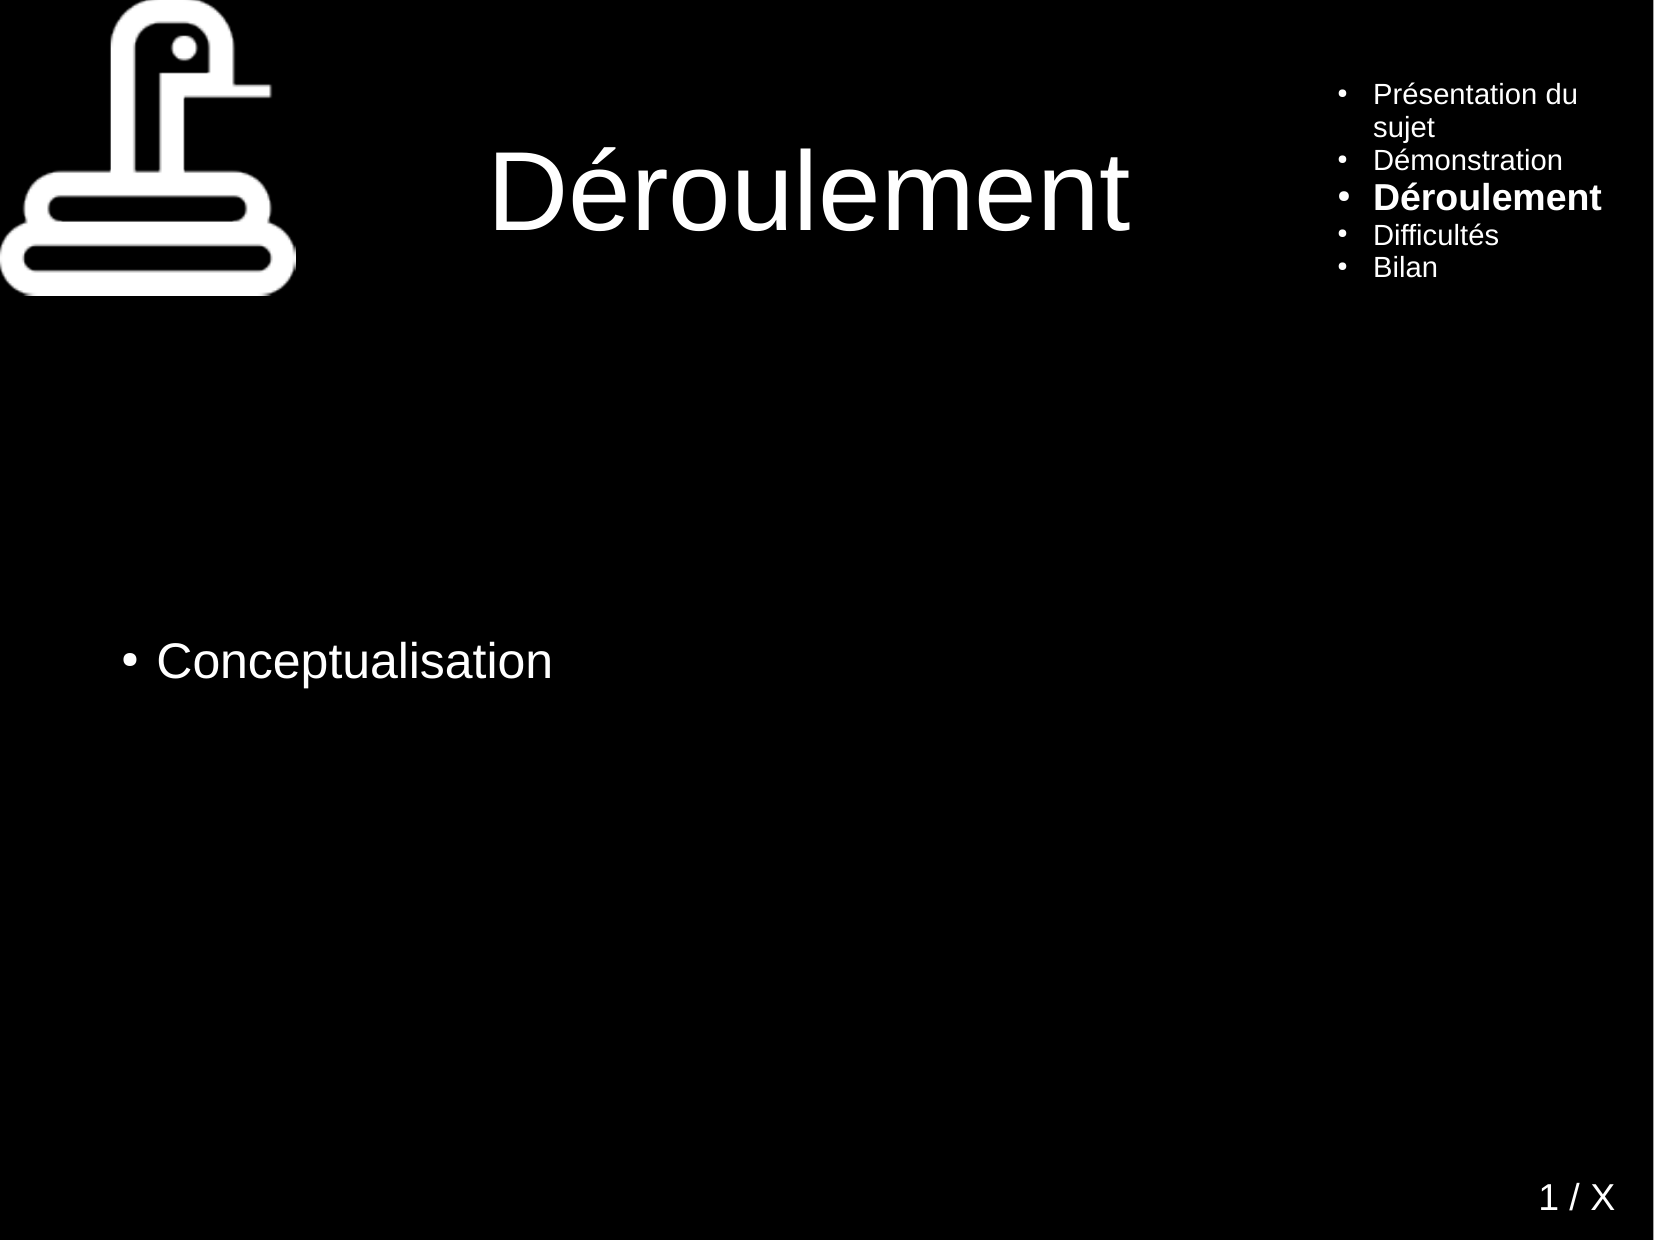

Présentation du sujet
Démonstration
Déroulement
Difficultés
Bilan
# Déroulement
Conceptualisation
1 / X